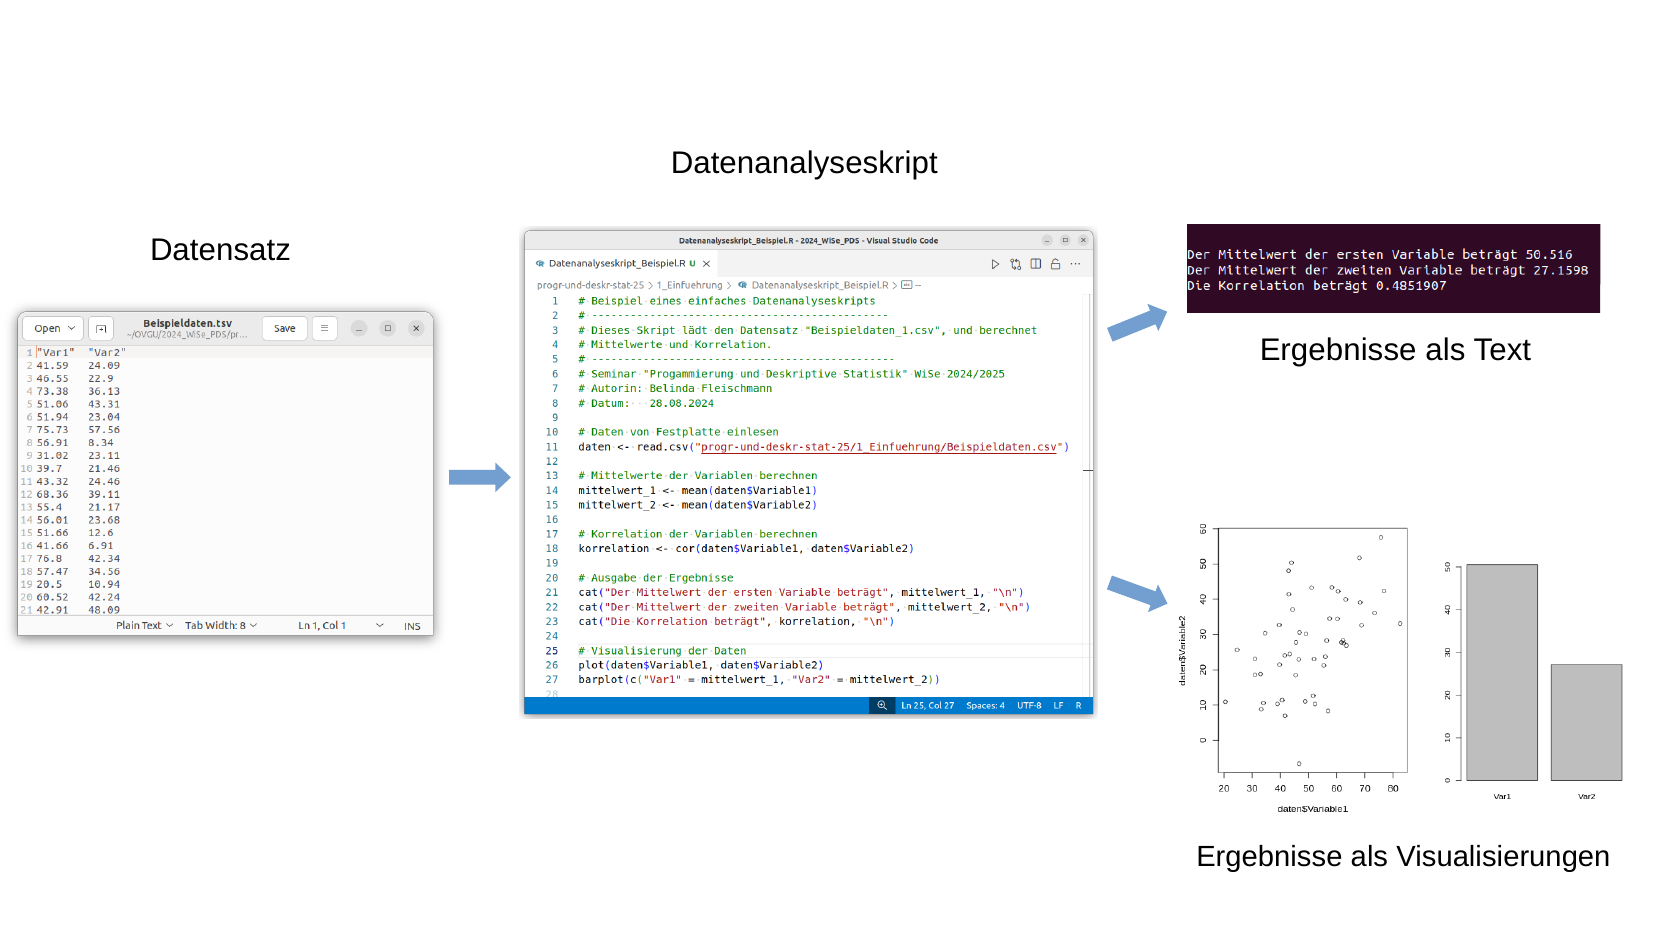

Datenanalyseskript
Datensatz
Ergebnisse als Text
Ergebnisse als Visualisierungen